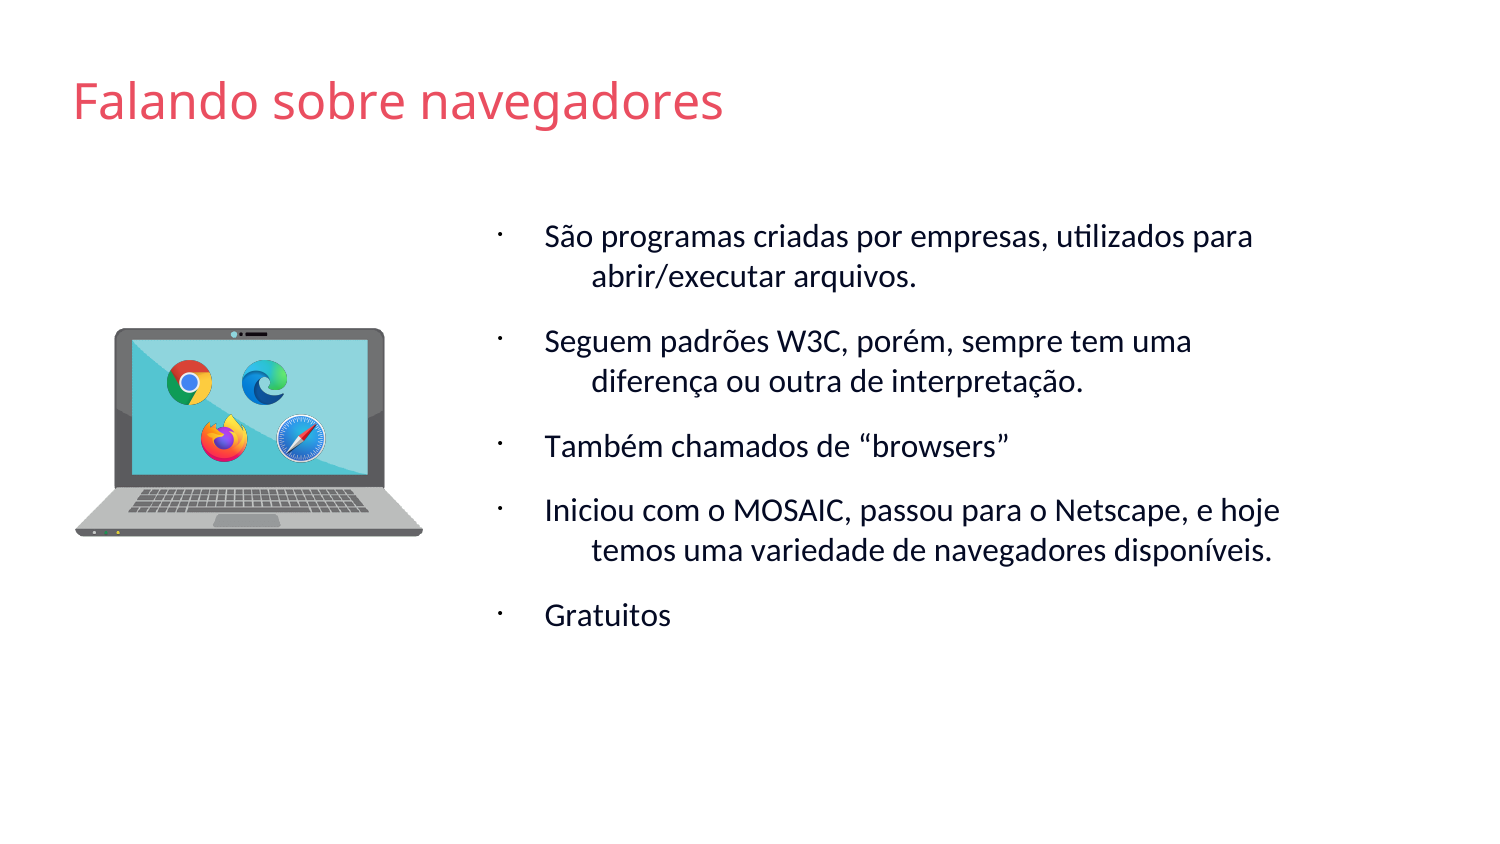

Falando sobre navegadores
São programas criadas por empresas, utilizados para abrir/executar arquivos.
Seguem padrões W3C, porém, sempre tem uma diferença ou outra de interpretação.
Também chamados de “browsers”
Iniciou com o MOSAIC, passou para o Netscape, e hoje temos uma variedade de navegadores disponíveis.
Gratuitos